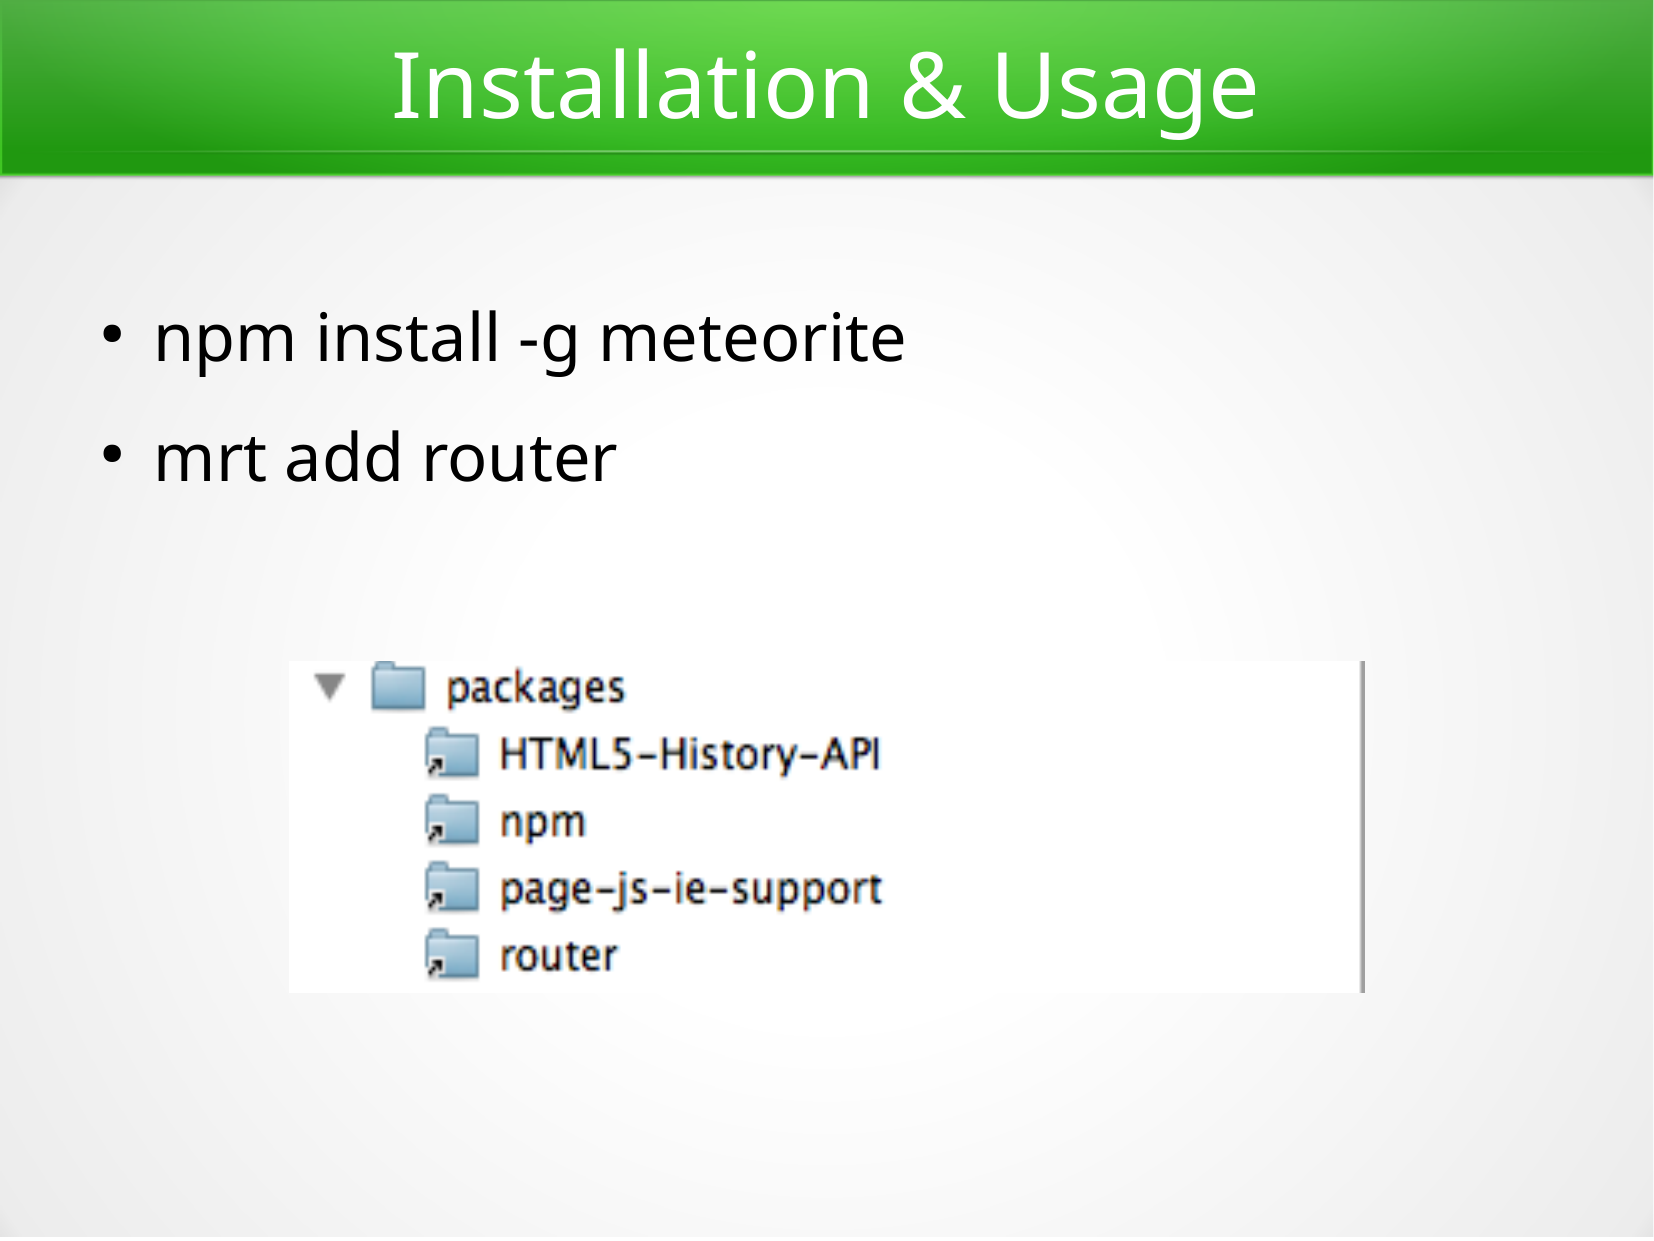

# Installation & Usage
npm install -g meteorite
mrt add router